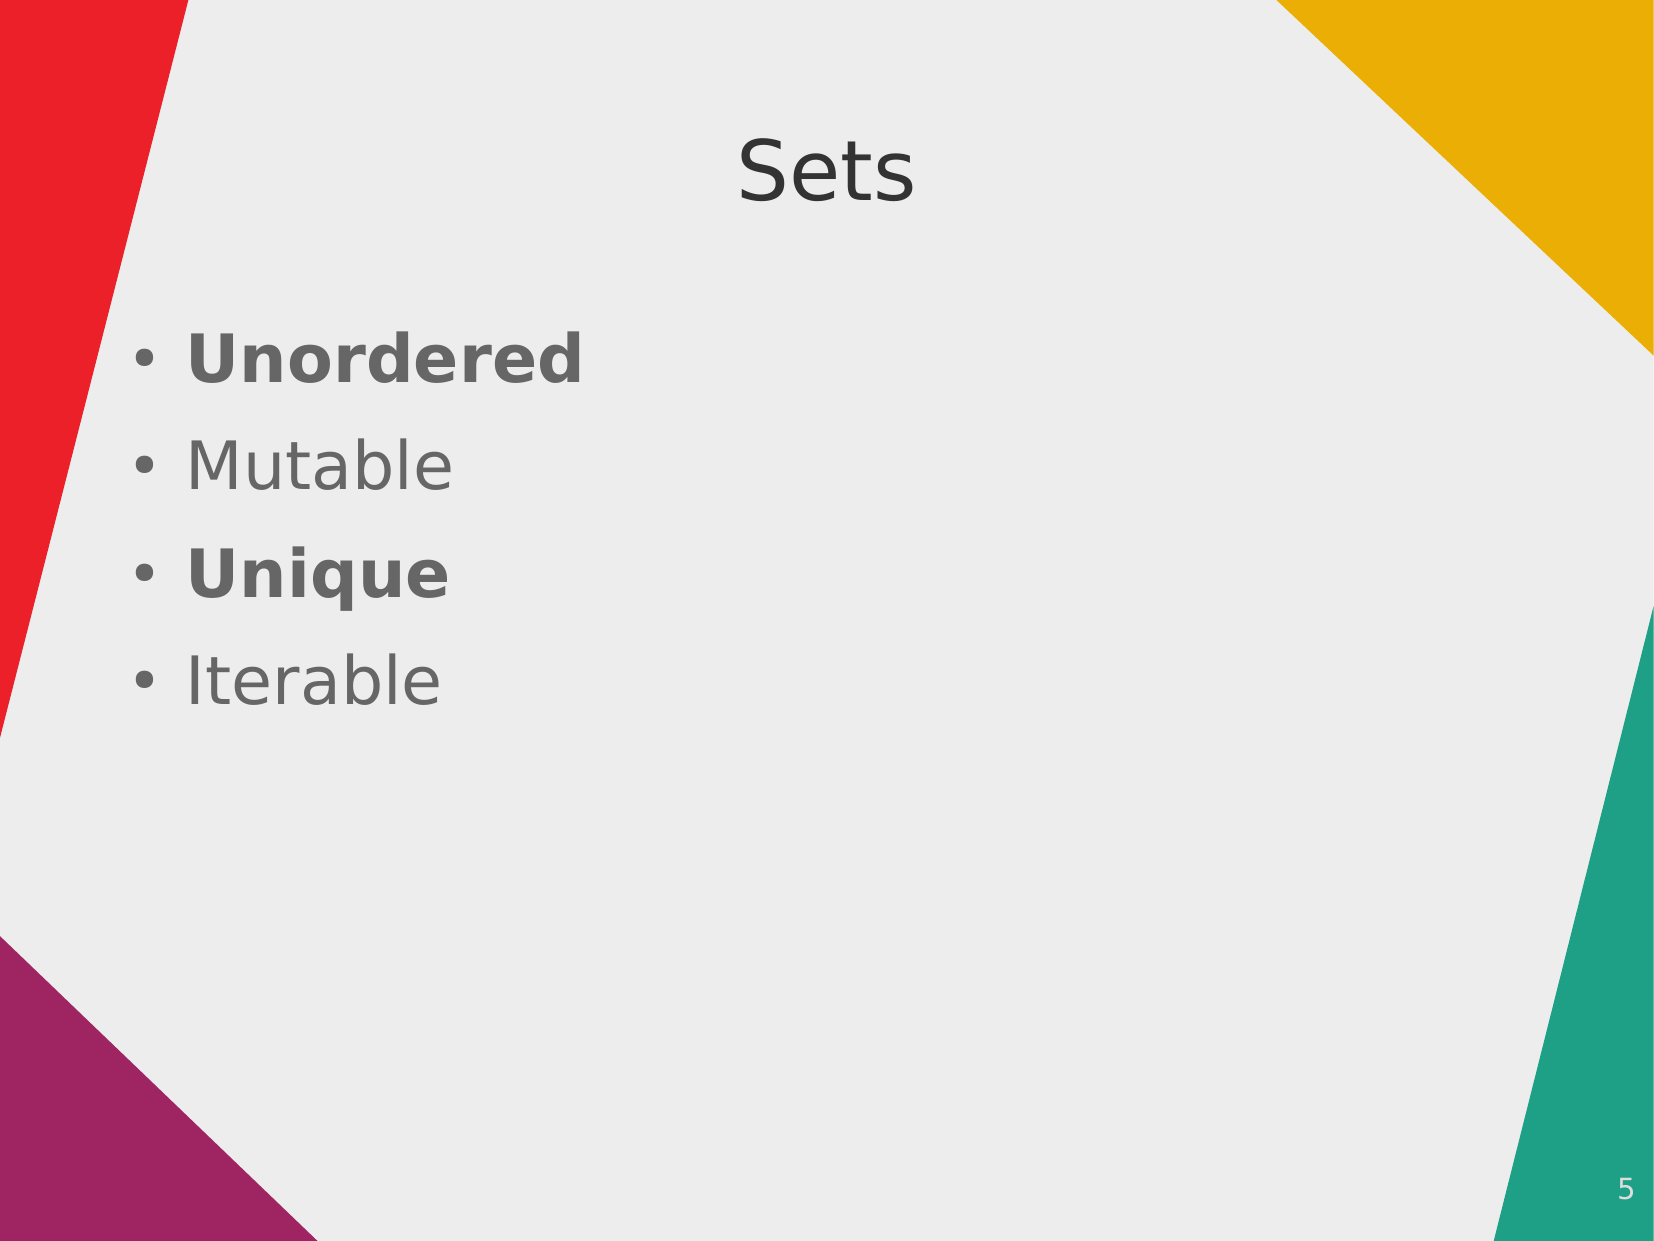

# Sets
Unordered
Mutable
Unique
Iterable
5